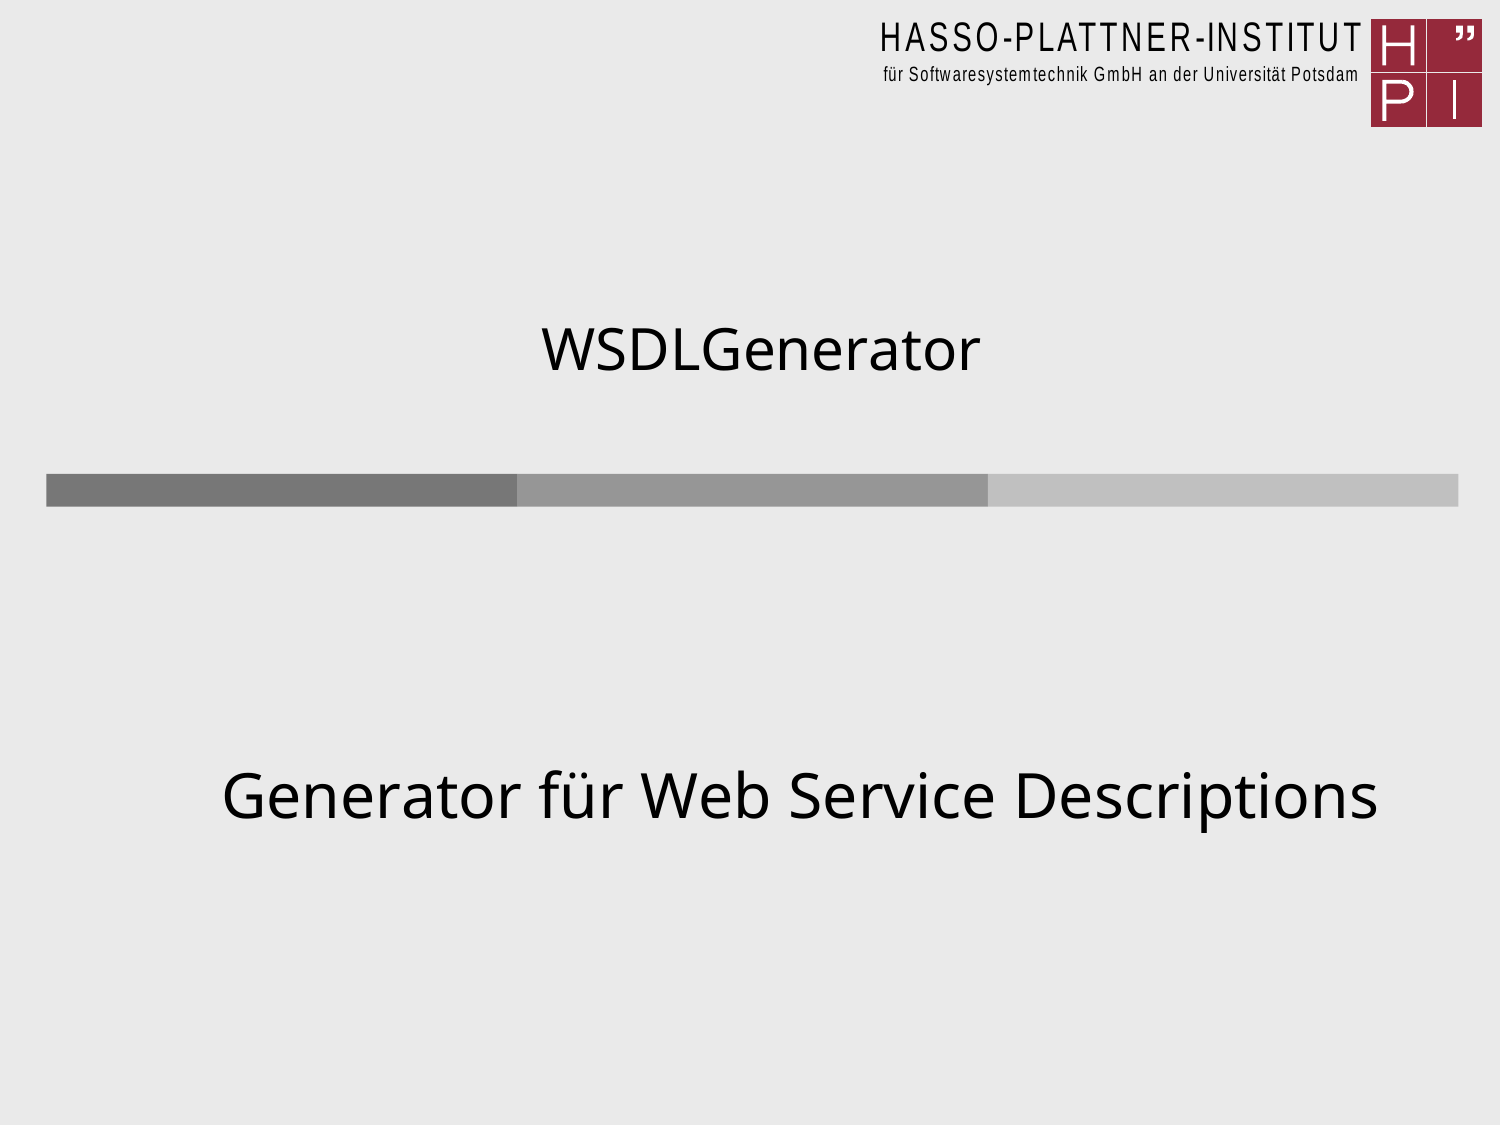

# WSDLGenerator
Generator für Web Service Descriptions